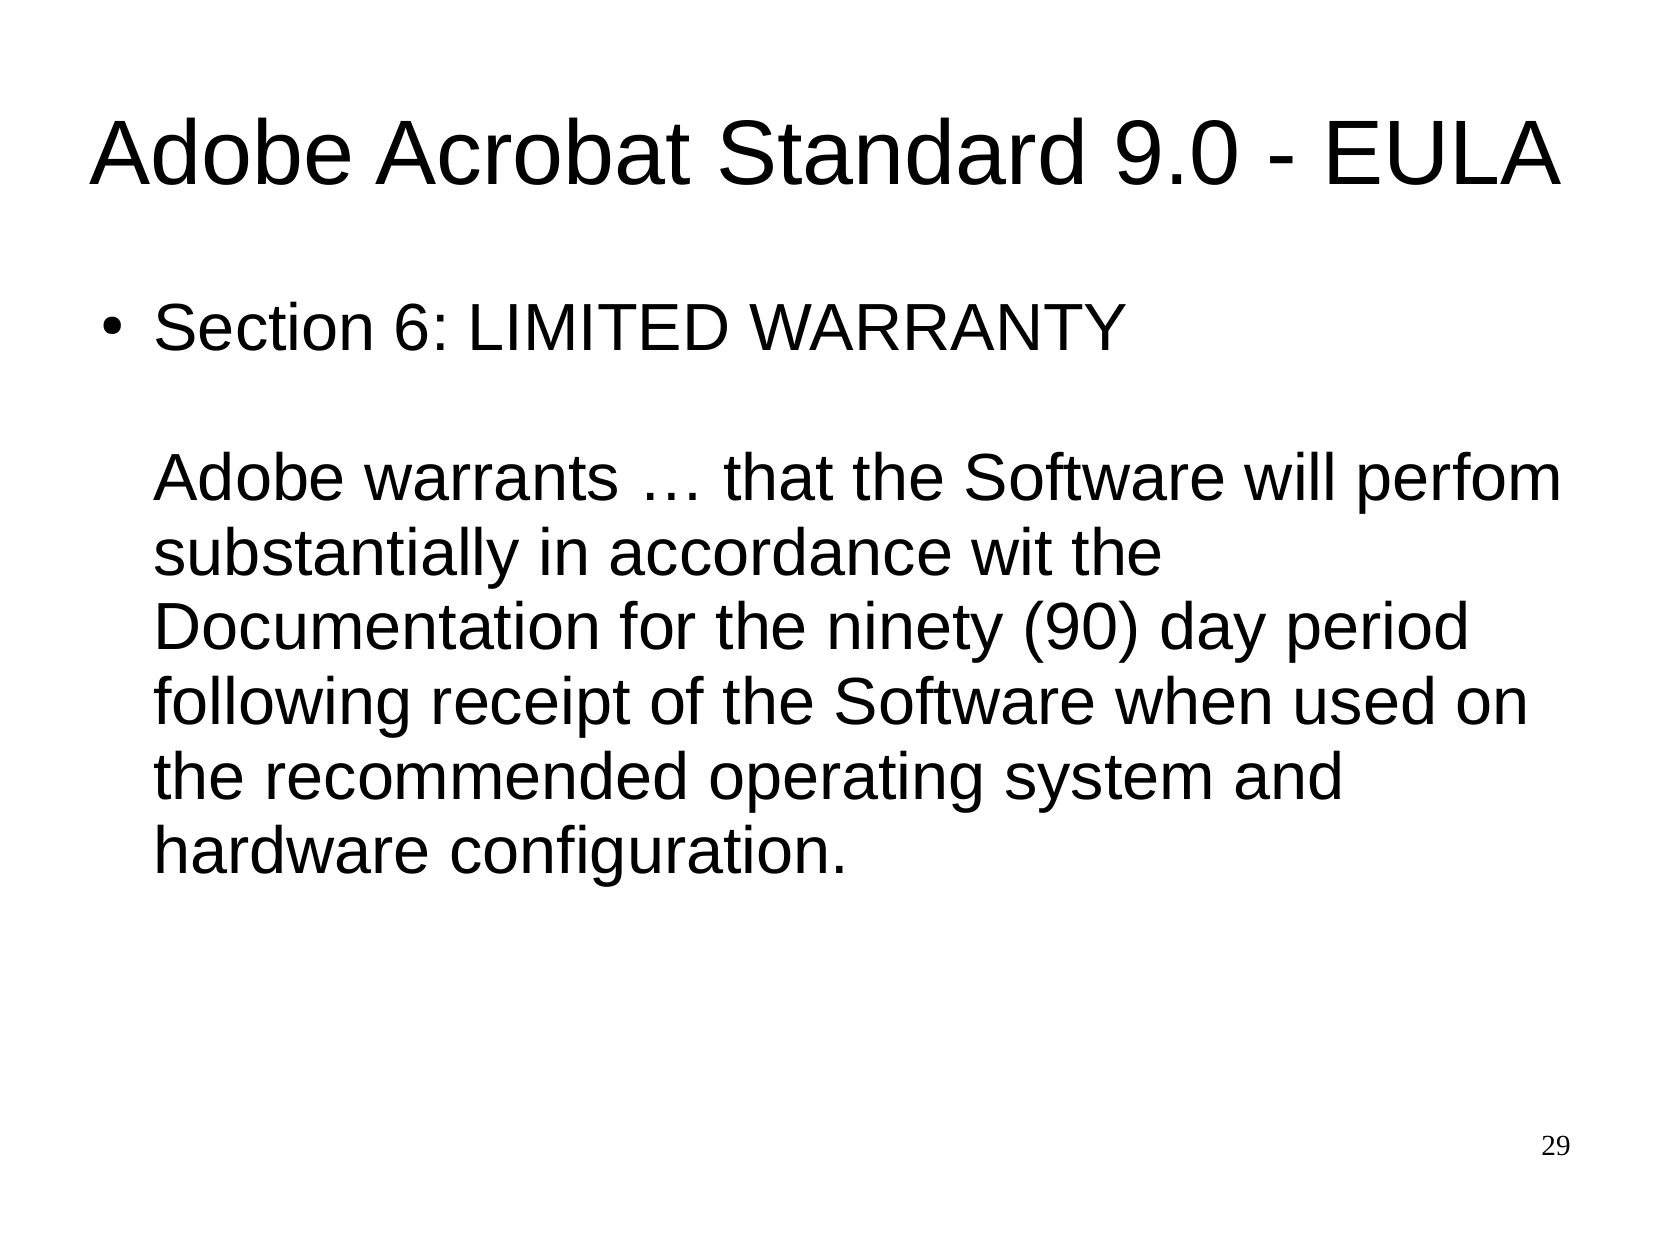

# Adobe Acrobat Standard 9.0 - EULA
Section 6: LIMITED WARRANTY
Adobe warrants … that the Software will perfom substantially in accordance wit the Documentation for the ninety (90) day period following receipt of the Software when used on the recommended operating system and hardware configuration.
29